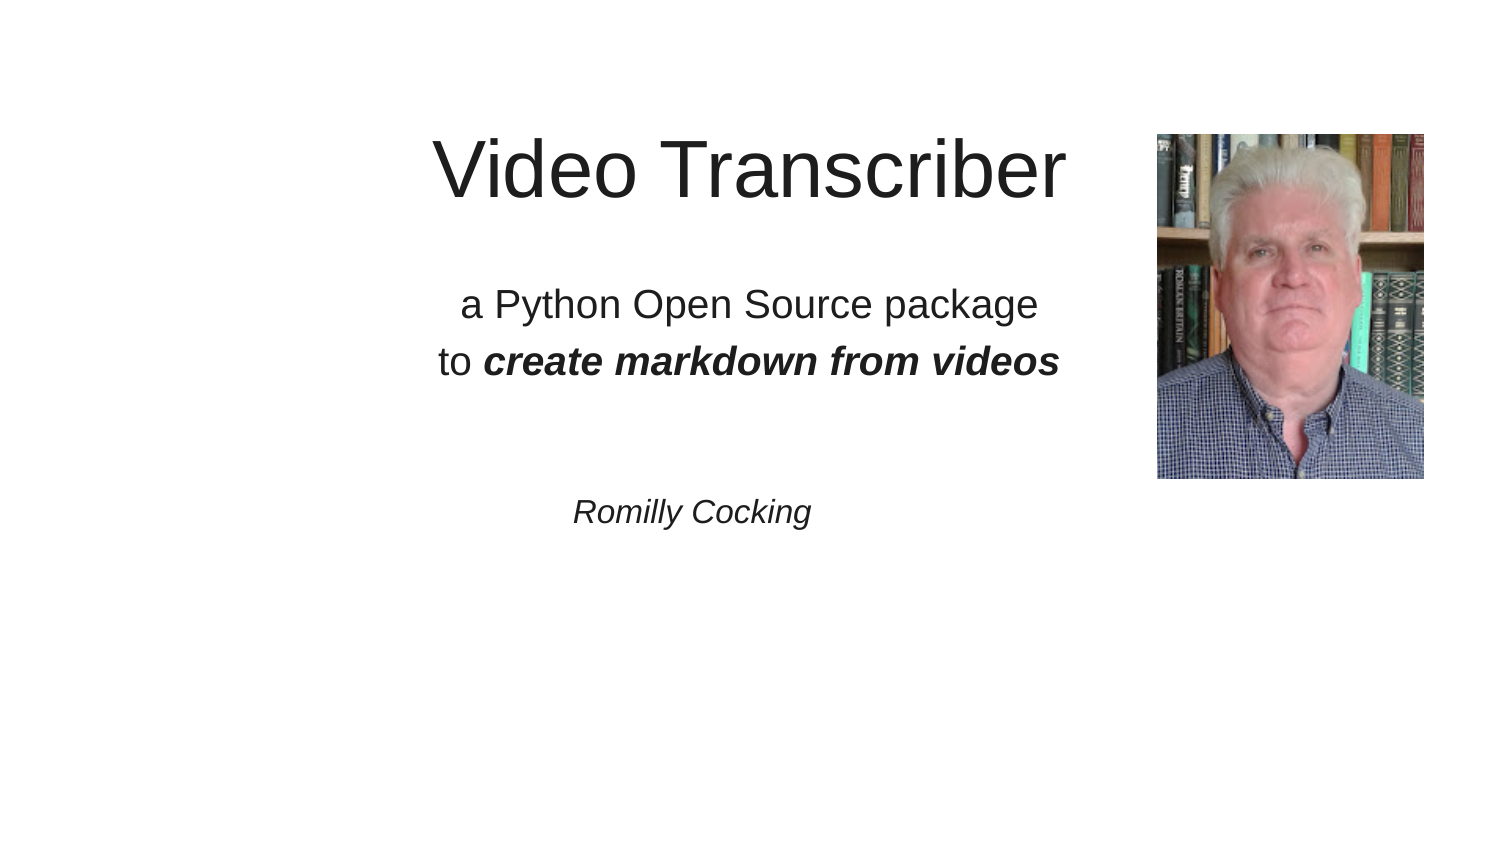

Video Transcriber
a Python Open Source package
to create markdown from videos
Romilly Cocking